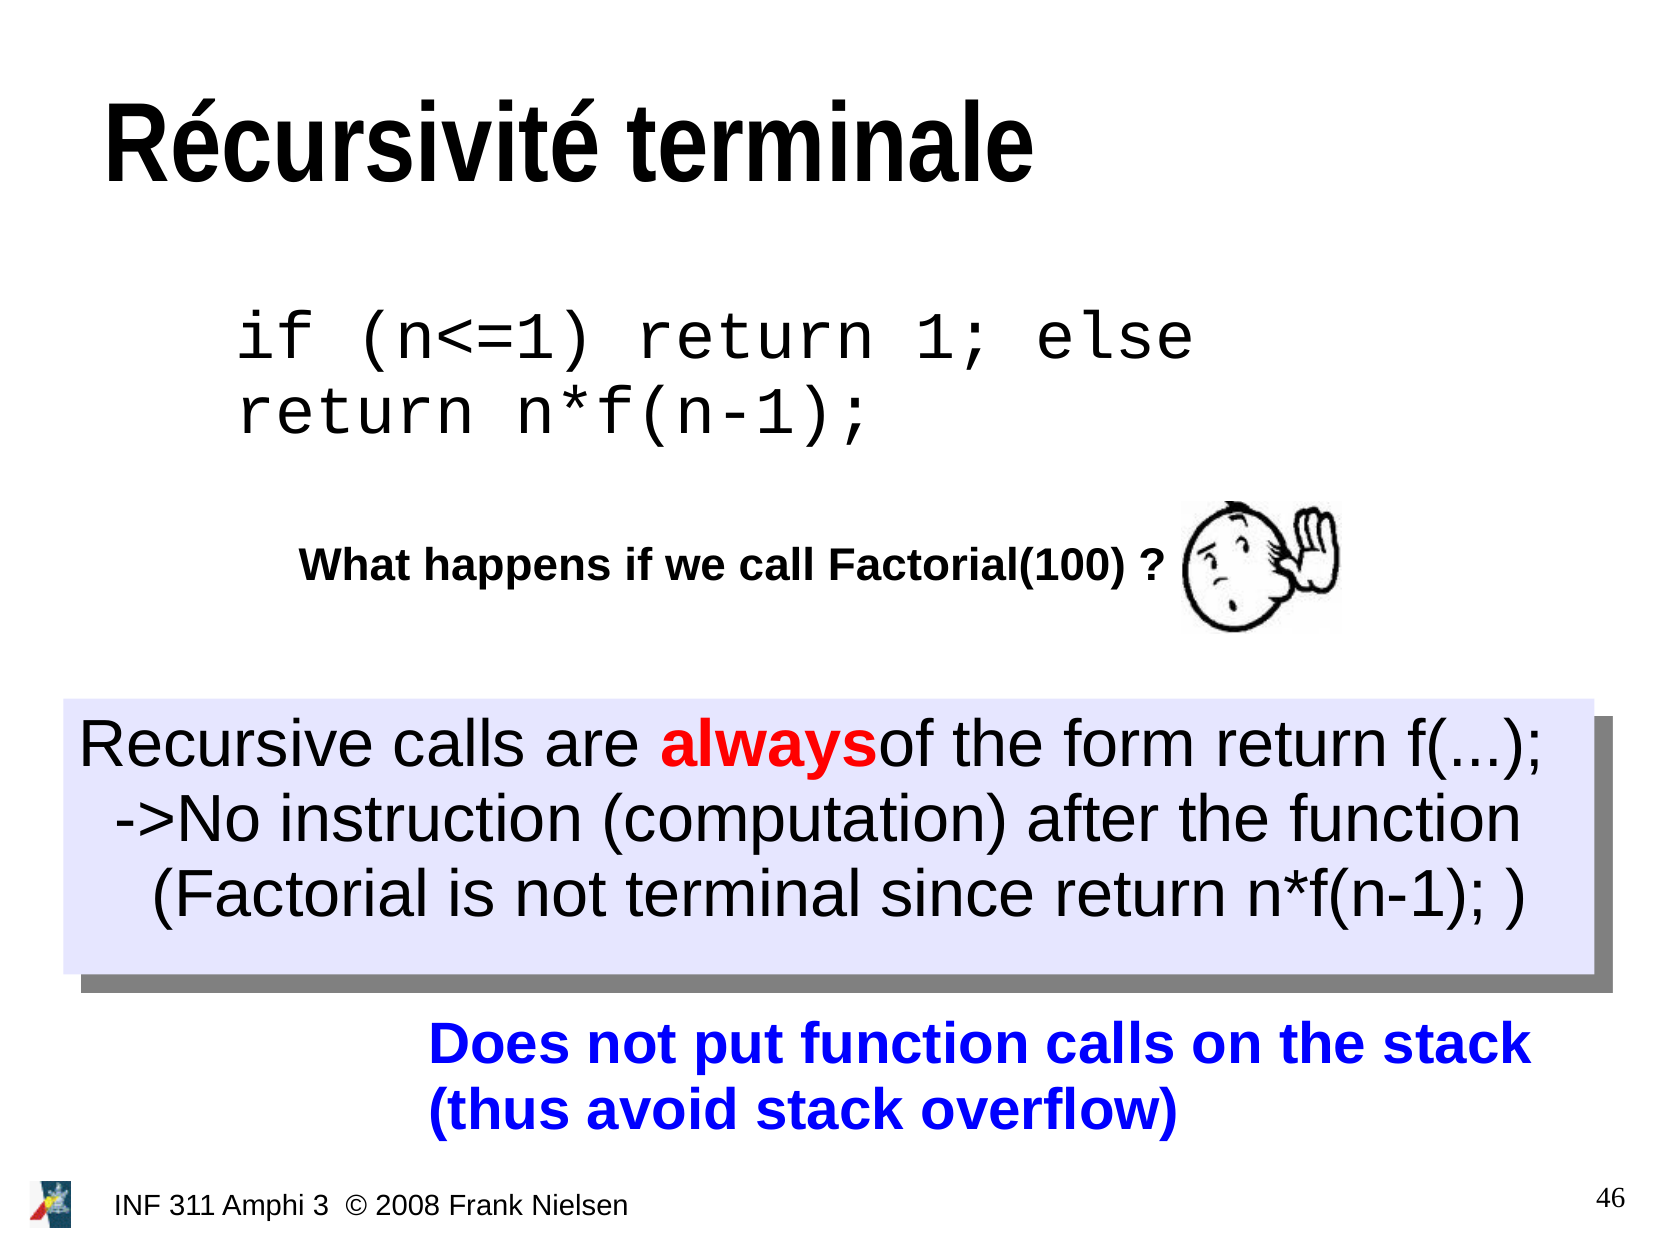

Récursivité terminale
if (n<=1) return 1; else
return n*f(n-1);
What happens if we call Factorial(100) ?
Recursive calls are alwaysof the form return f(...);
 ->No instruction (computation) after the function
	(Factorial is not terminal since return n*f(n-1); )
Does not put function calls on the stack
(thus avoid stack overflow)